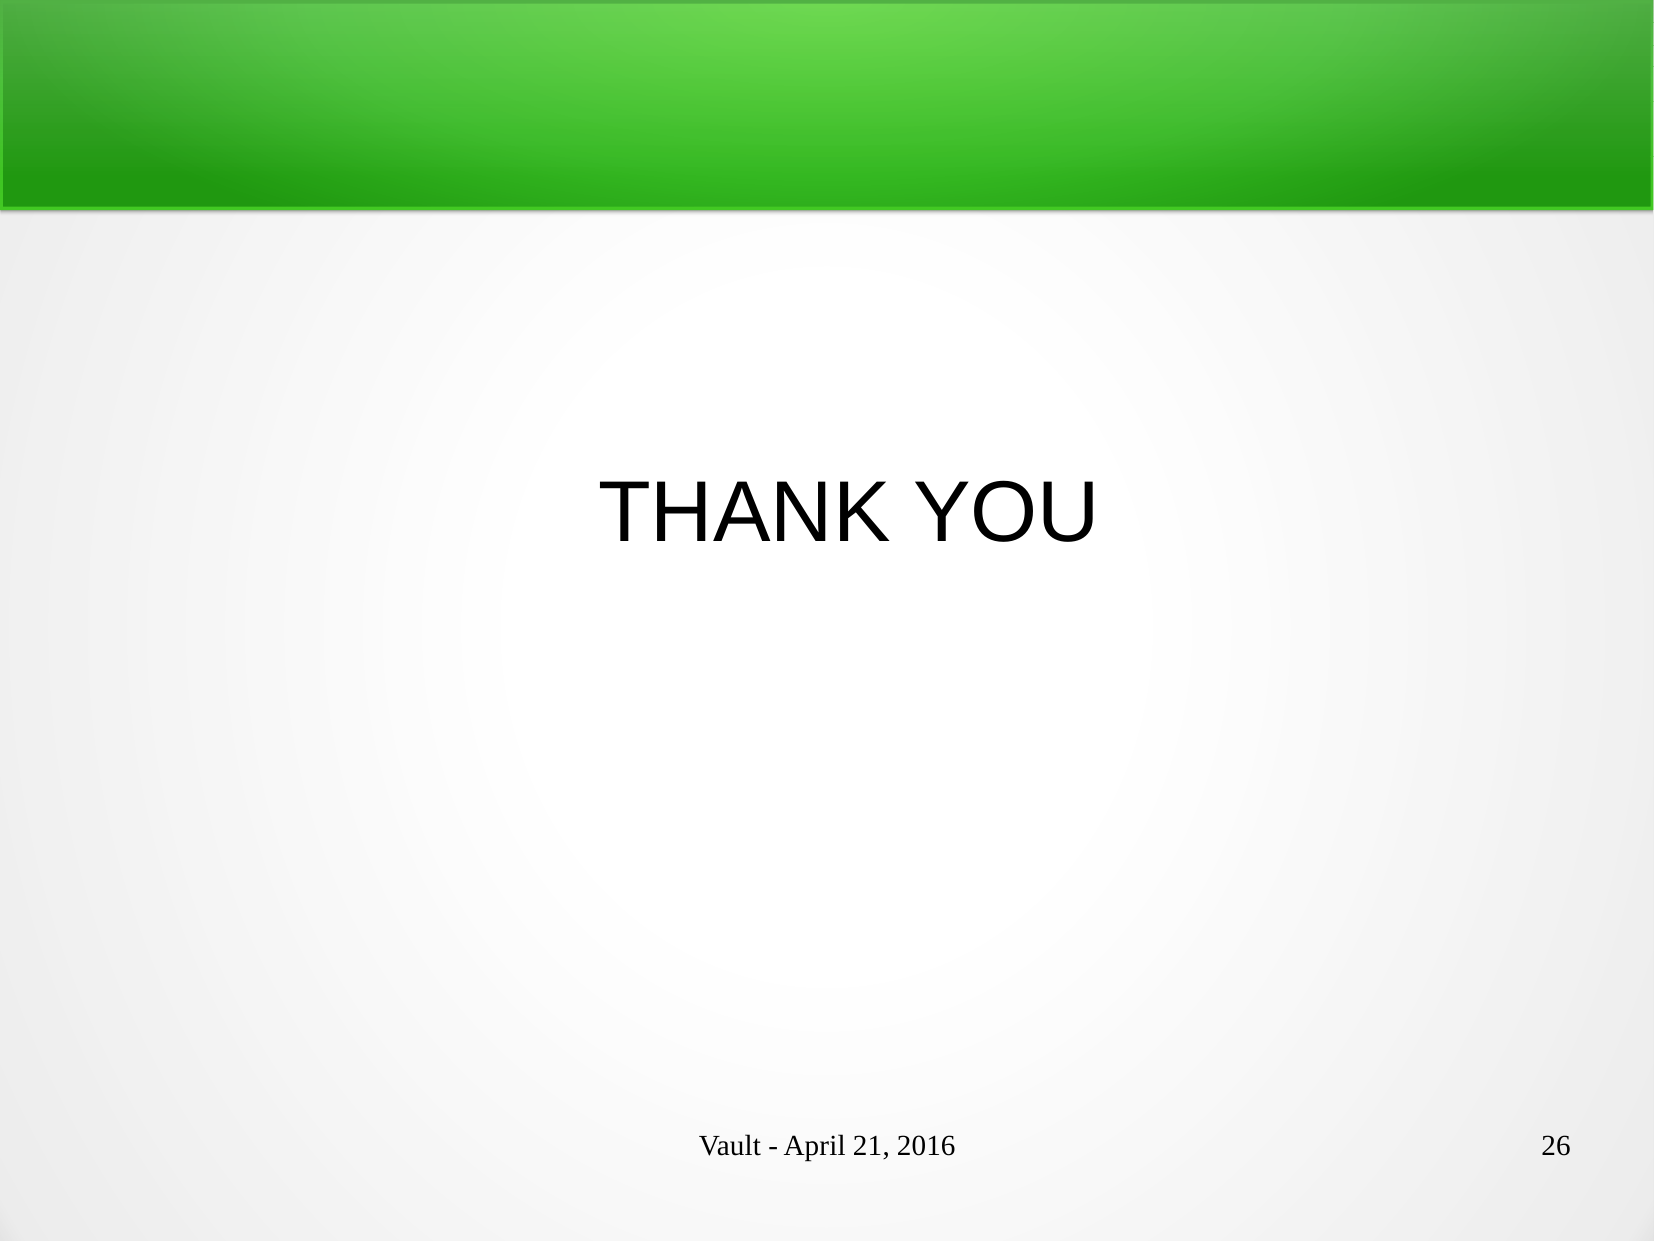

# THANK YOU
Vault - April 21, 2016
26